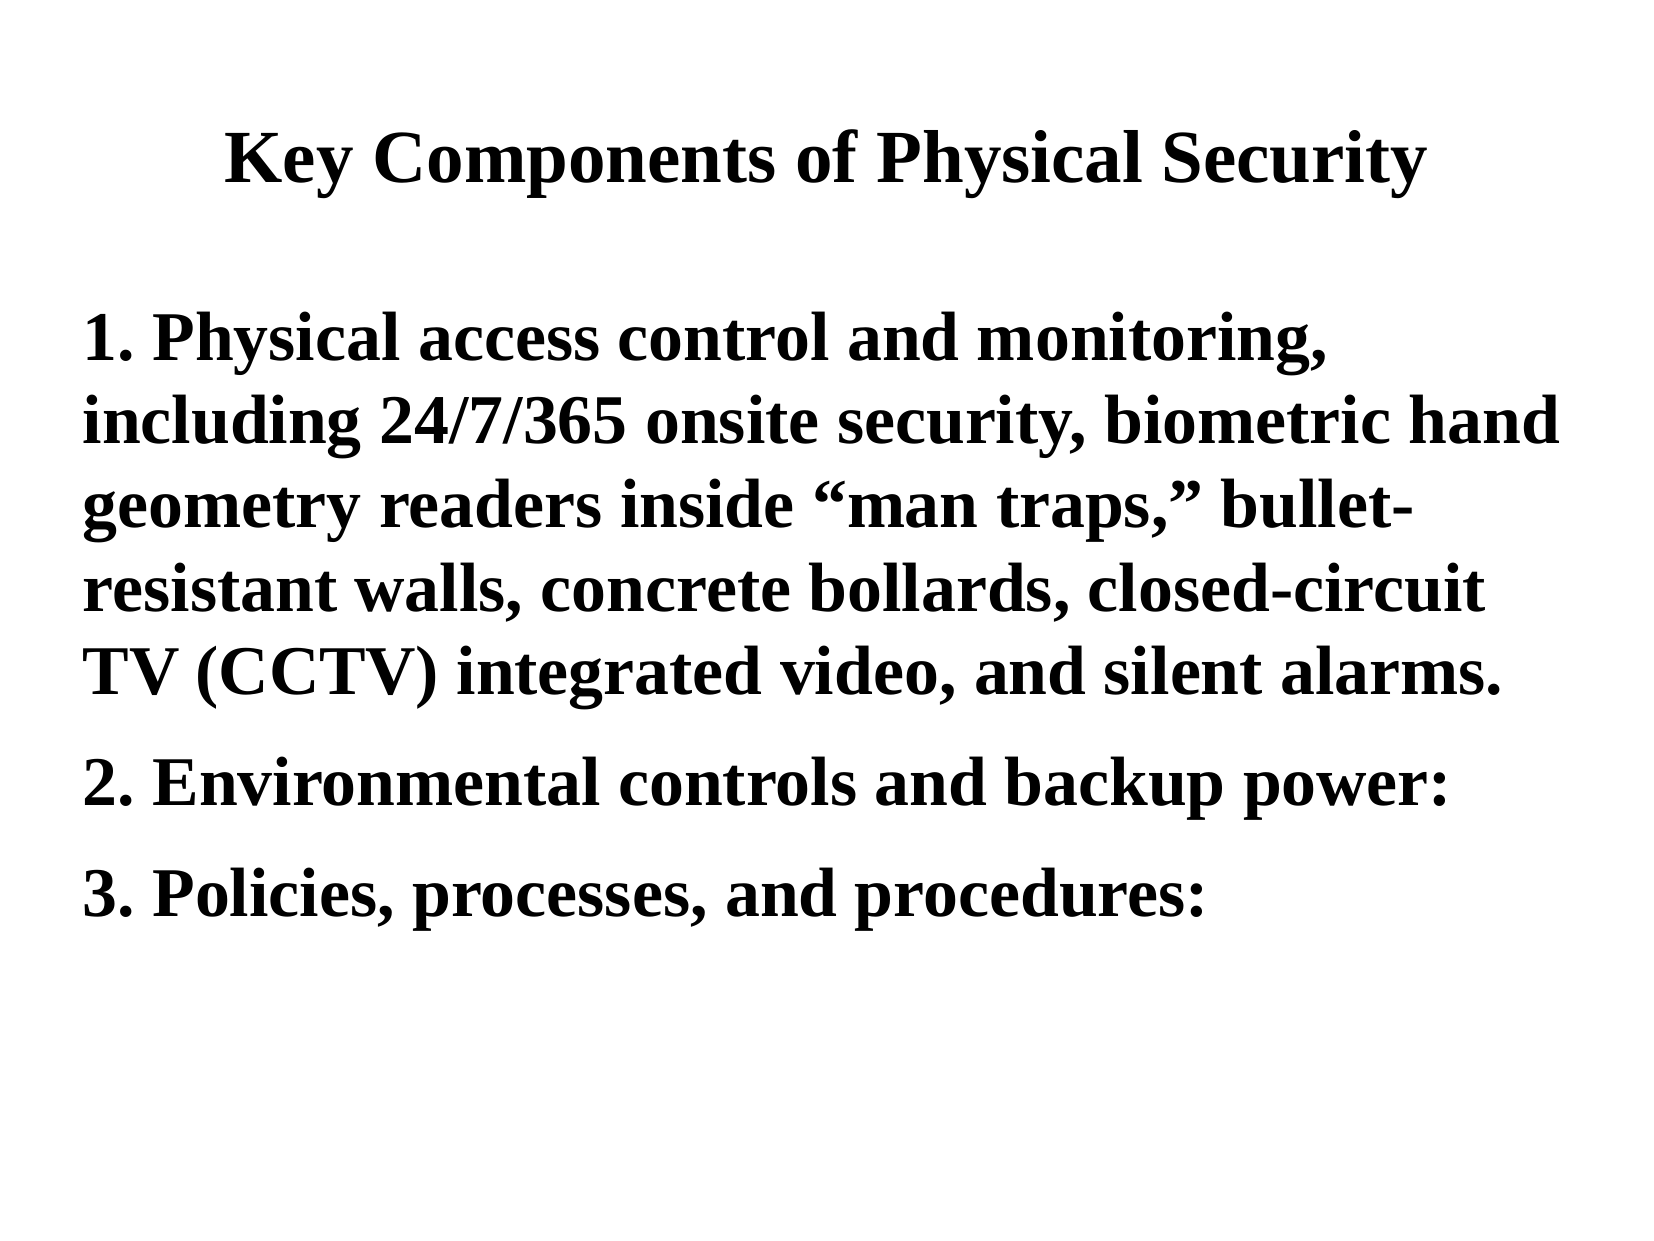

# Key Components of Physical Security
1. Physical access control and monitoring, including 24/7/365 onsite security, biometric hand geometry readers inside “man traps,” bullet-resistant walls, concrete bollards, closed-circuit TV (CCTV) integrated video, and silent alarms.
2. Environmental controls and backup power:
3. Policies, processes, and procedures: